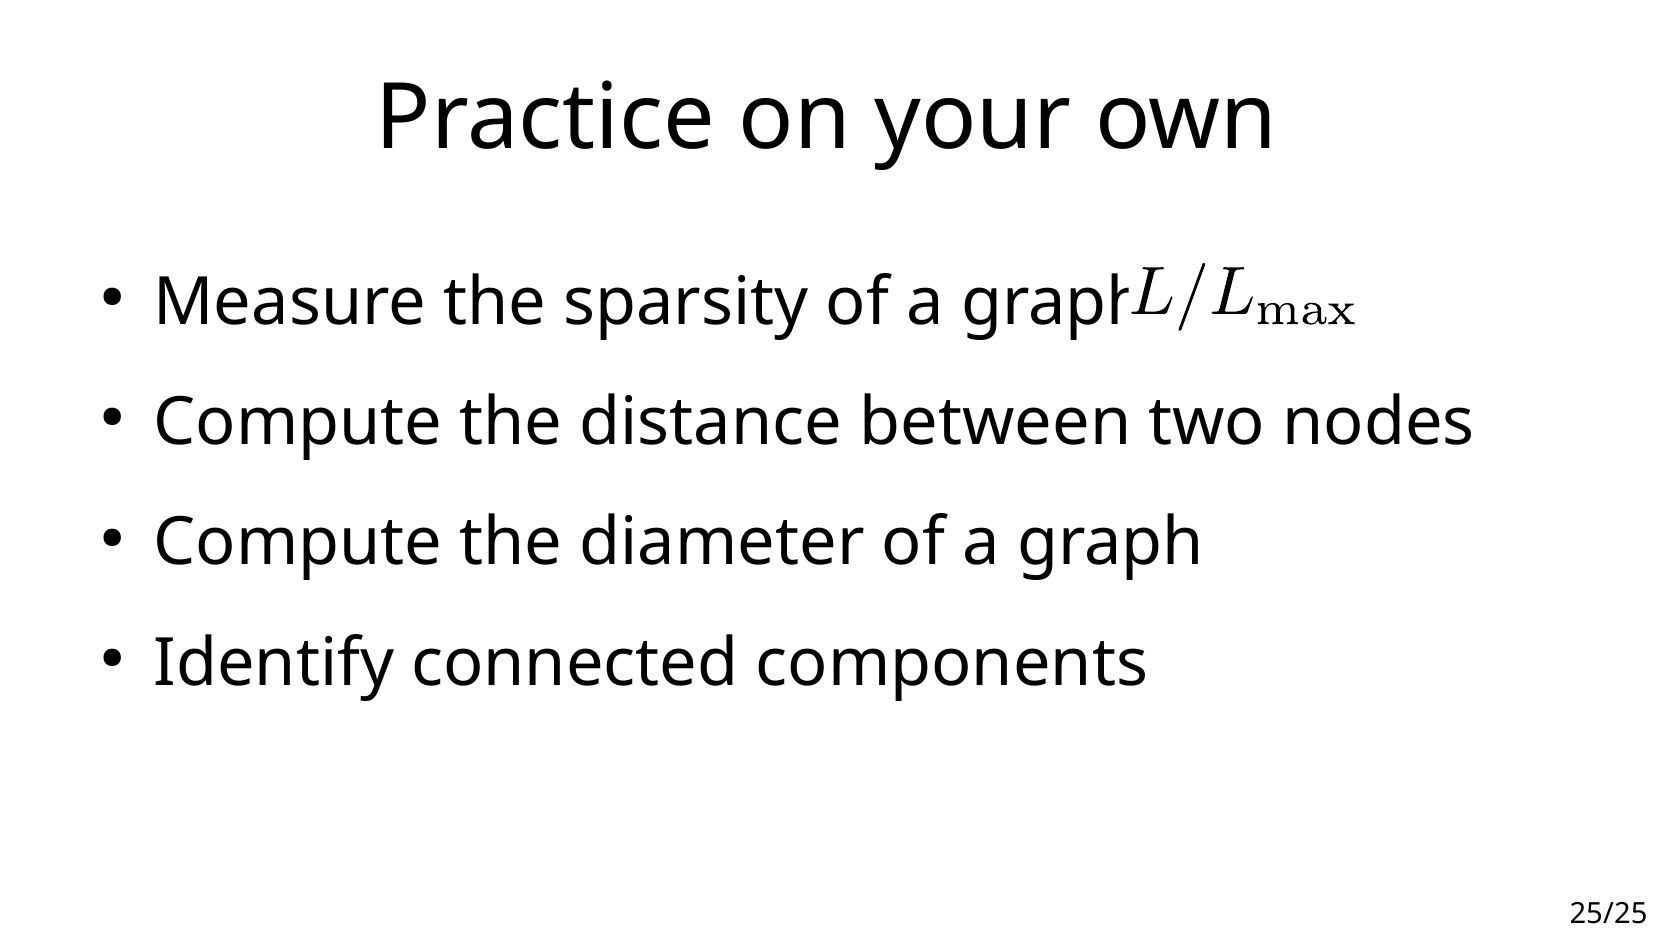

# Practice on your own
Measure the sparsity of a graph
Compute the distance between two nodes
Compute the diameter of a graph
Identify connected components
25